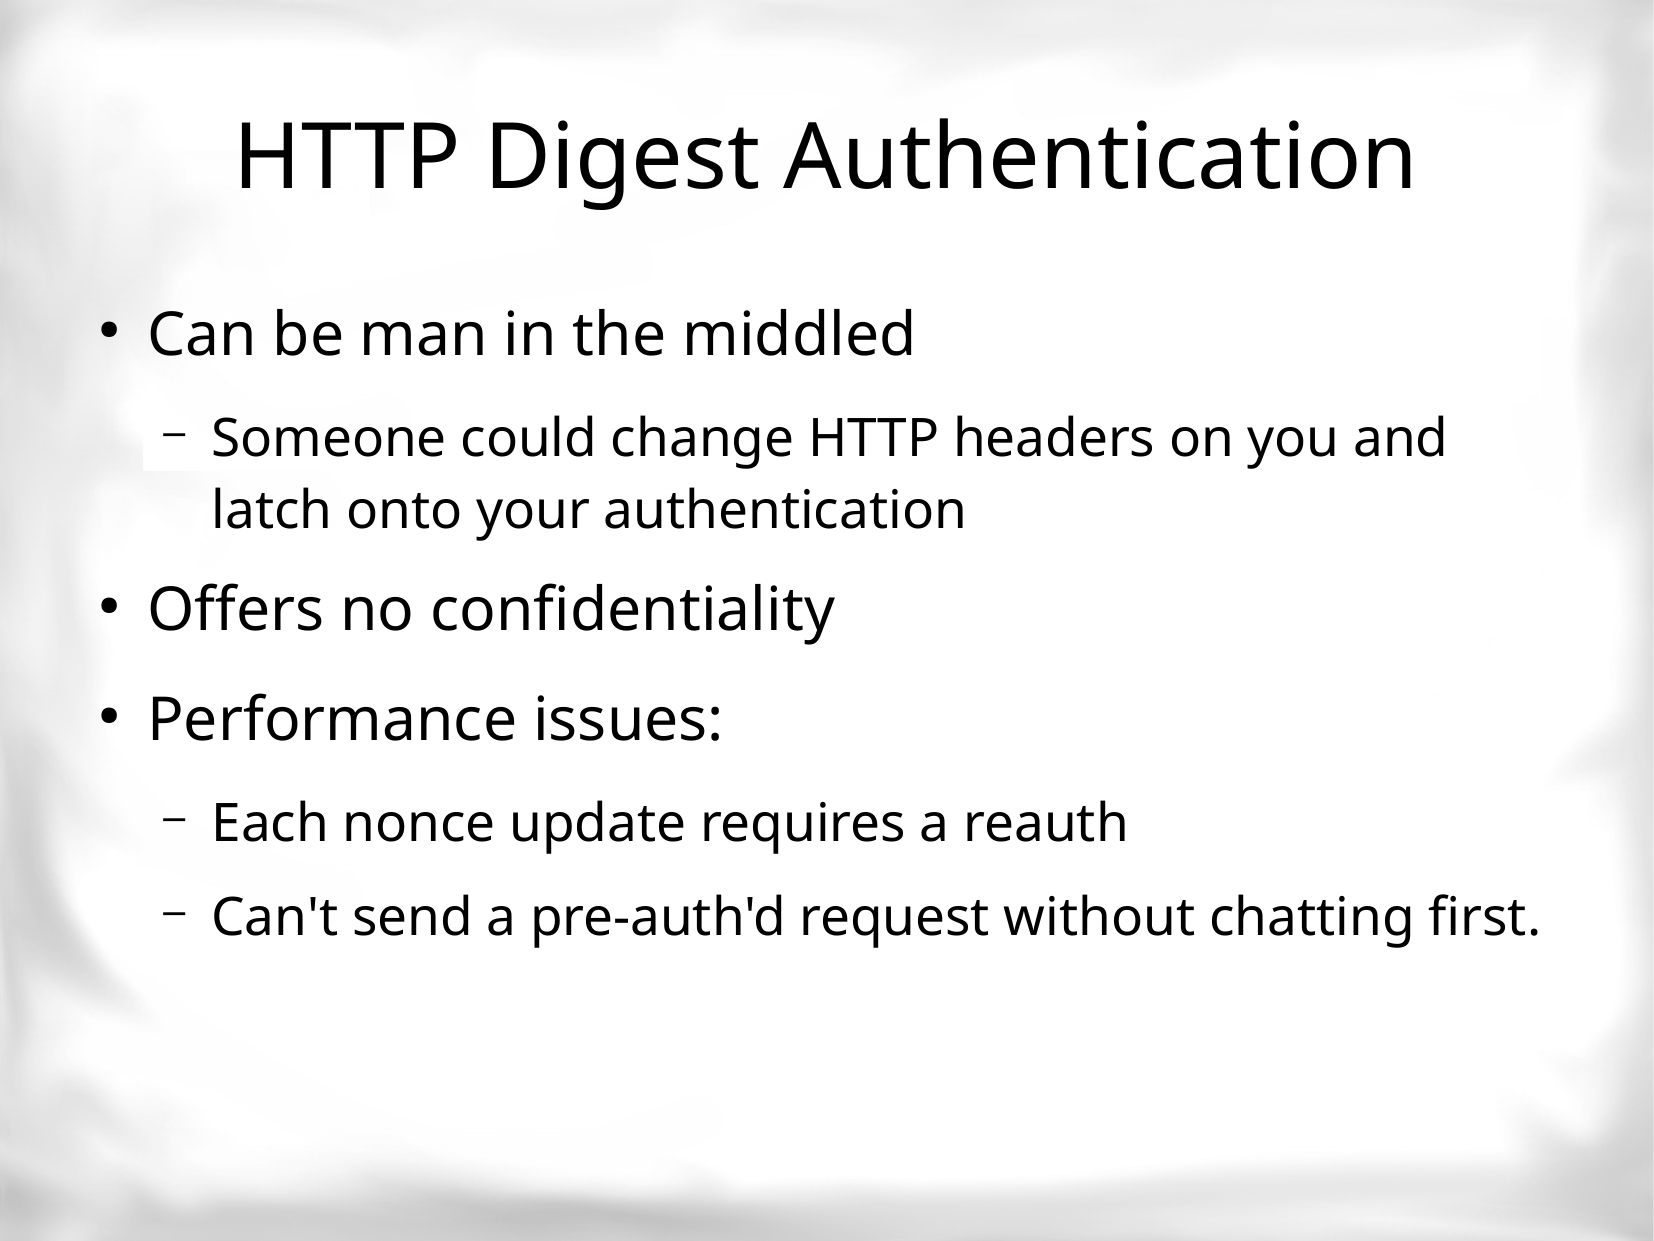

# HTTP Digest Authentication
Can be man in the middled
Someone could change HTTP headers on you and latch onto your authentication
Offers no confidentiality
Performance issues:
Each nonce update requires a reauth
Can't send a pre-auth'd request without chatting first.